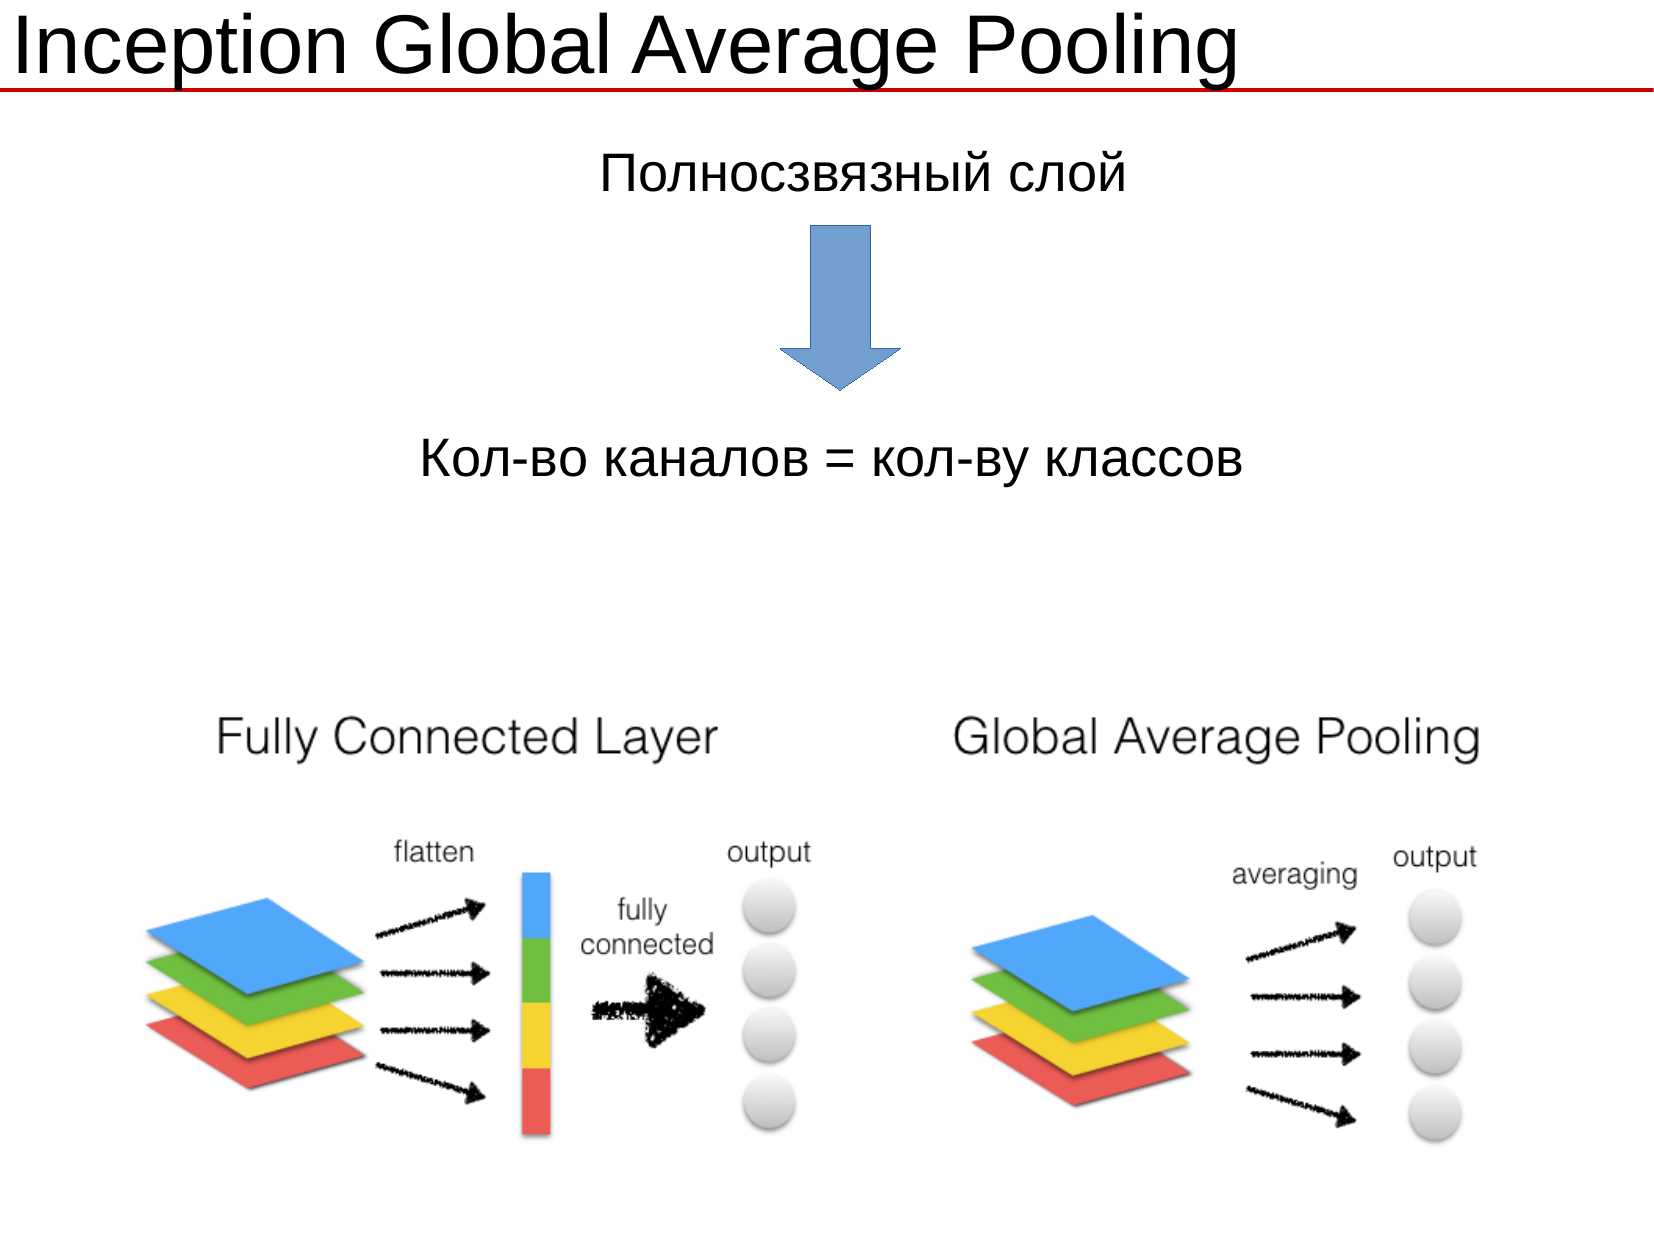

# Inception Global Average Pooling
Полносзвязный слой
Кол-во каналов = кол-ву классов